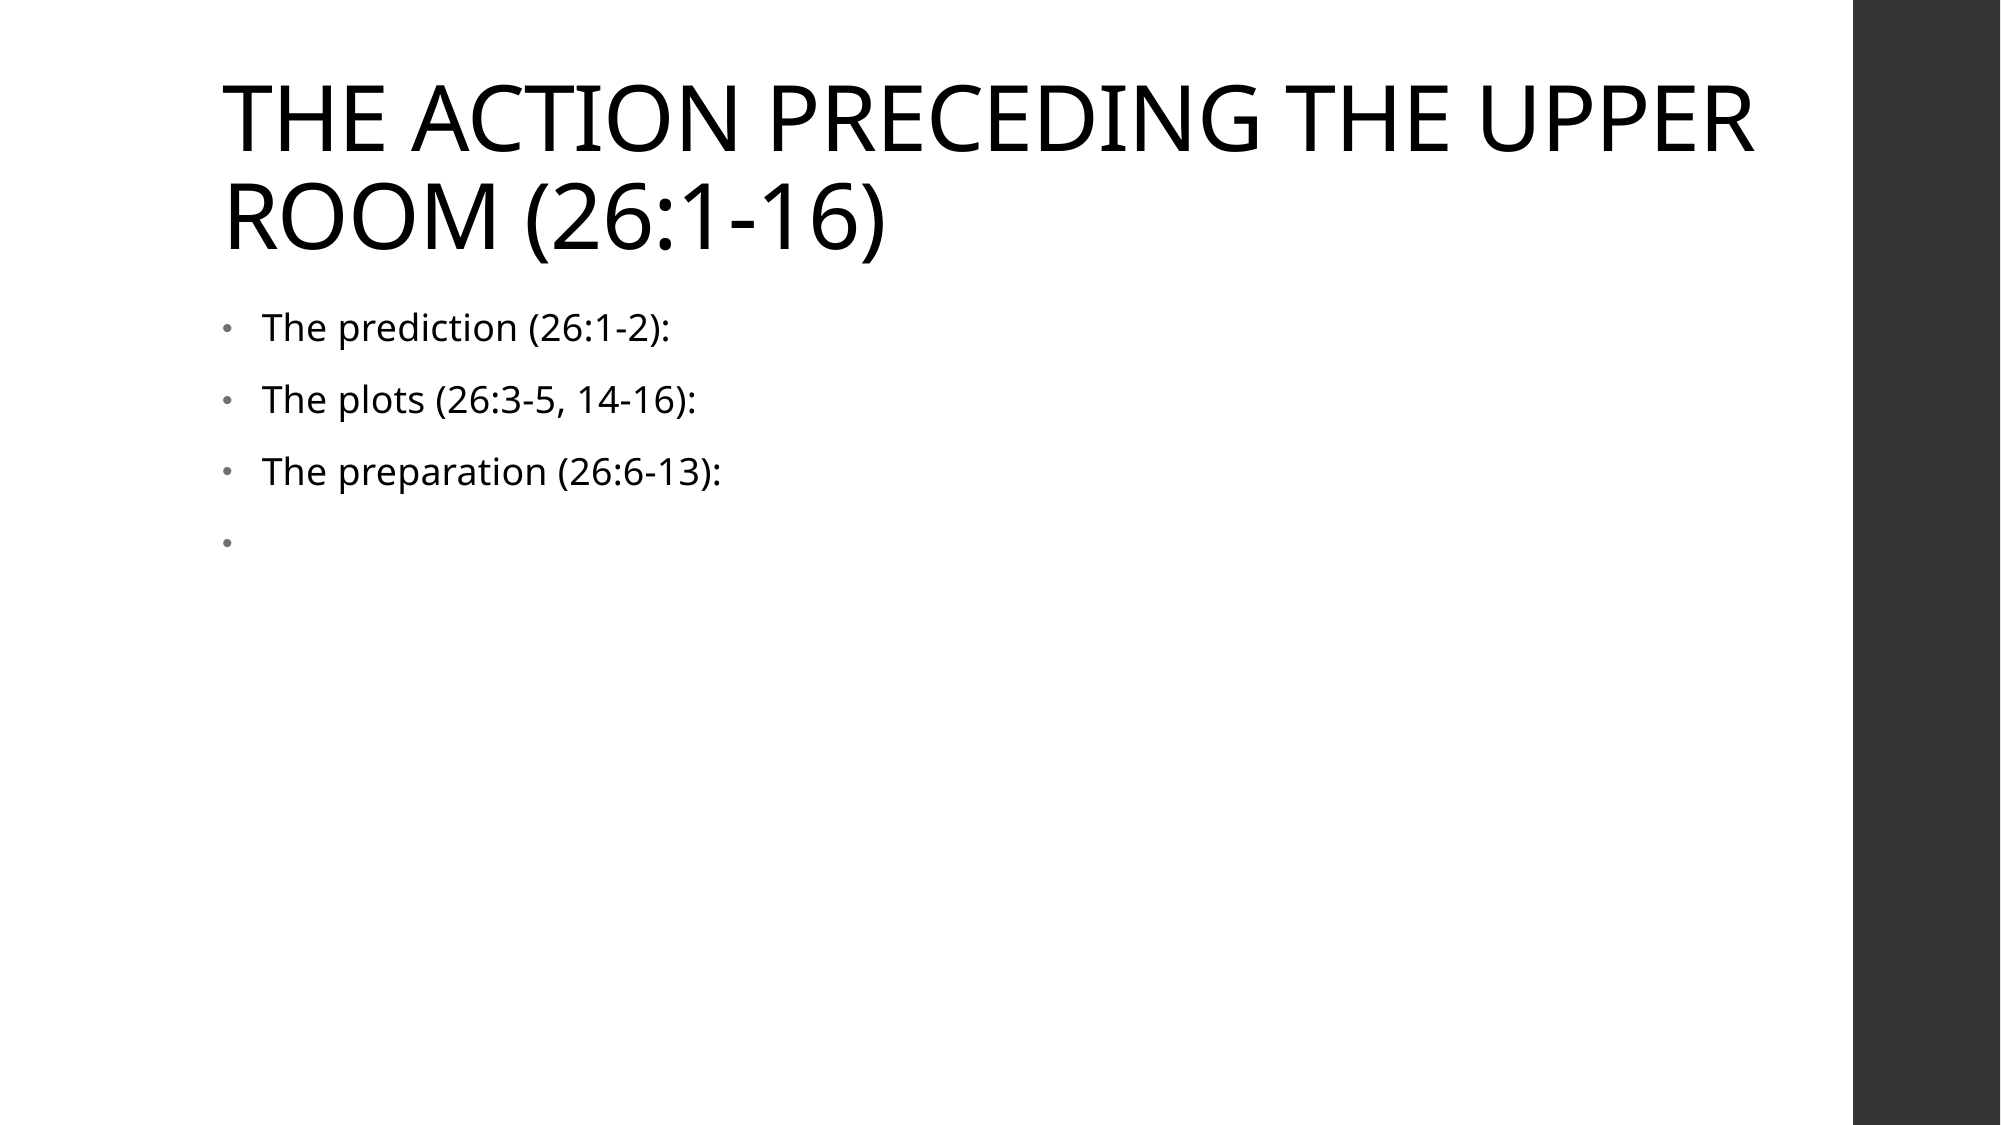

# THE ACTION PRECEDING THE UPPER ROOM (26:1-16)
 The prediction (26:1-2):
 The plots (26:3-5, 14-16):
 The preparation (26:6-13):